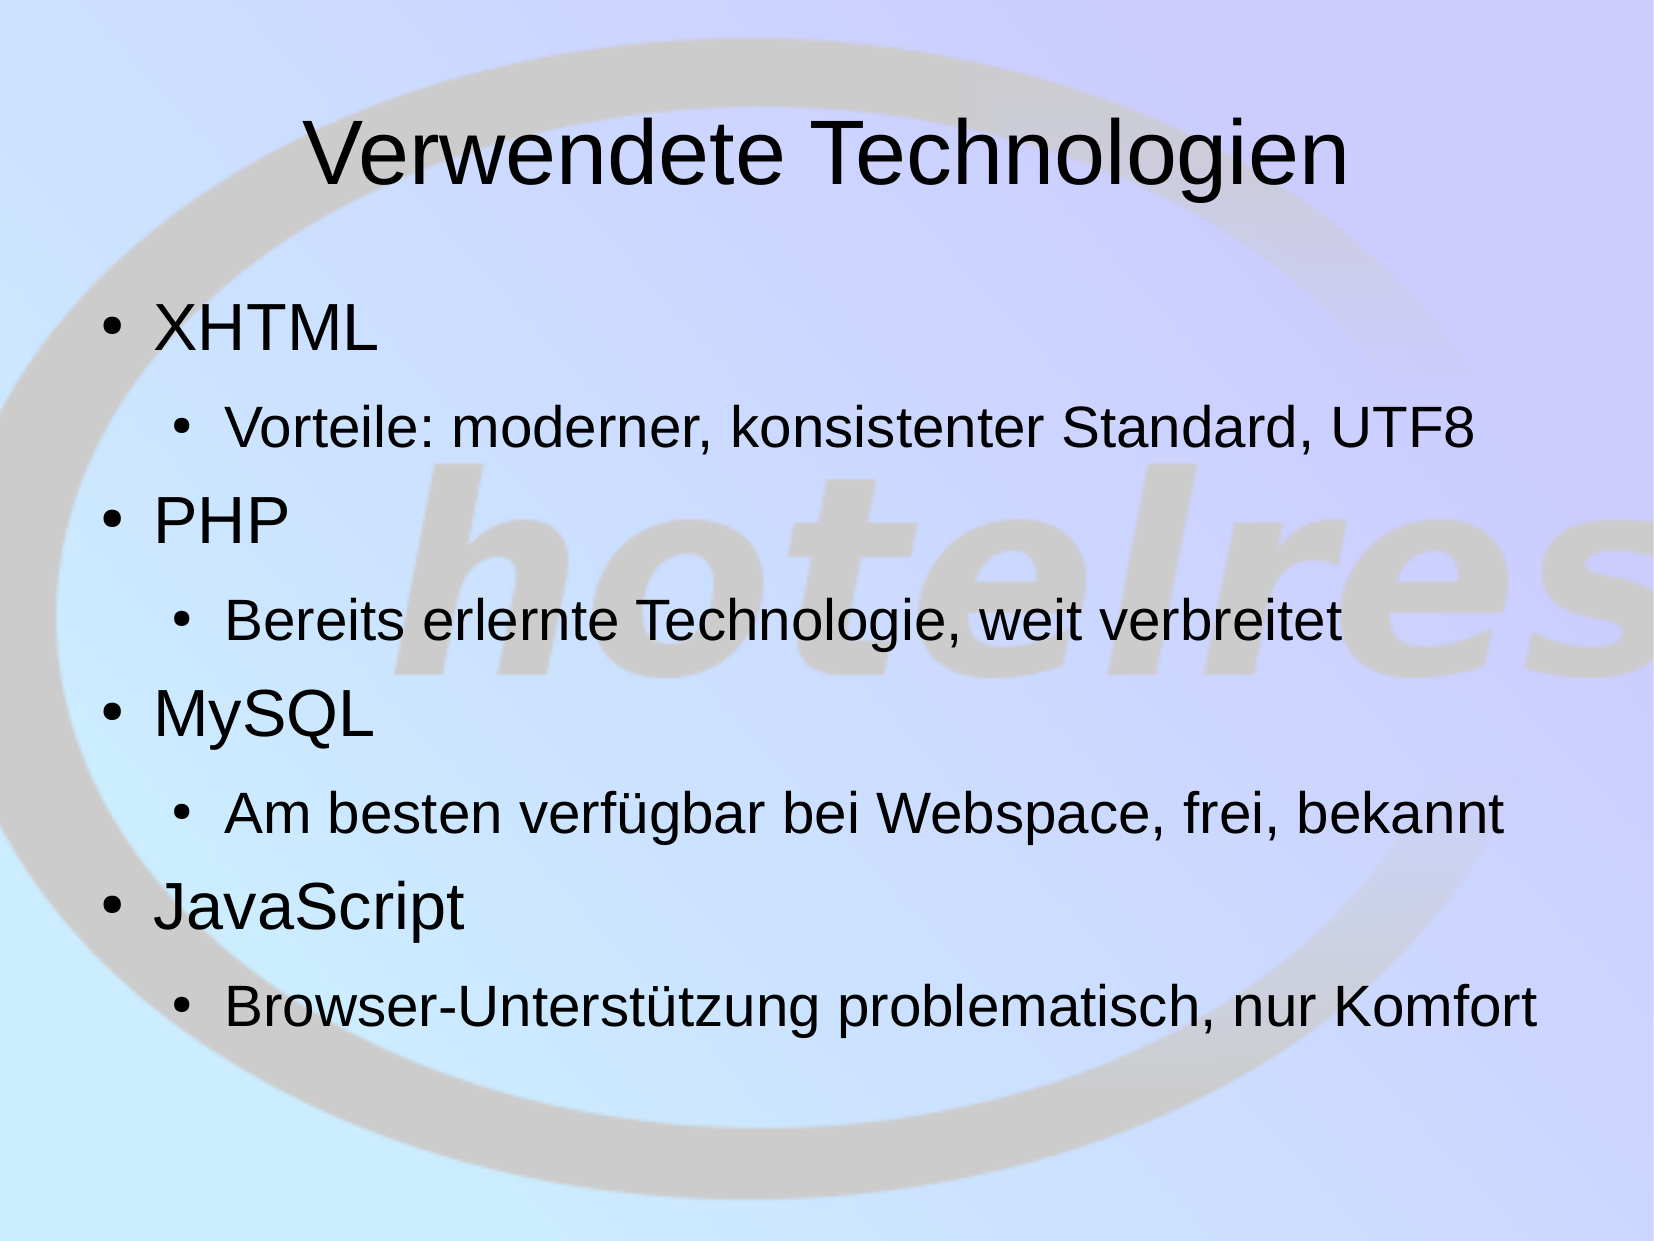

# Verwendete Technologien
XHTML
Vorteile: moderner, konsistenter Standard, UTF8
PHP
Bereits erlernte Technologie, weit verbreitet
MySQL
Am besten verfügbar bei Webspace, frei, bekannt
JavaScript
Browser-Unterstützung problematisch, nur Komfort